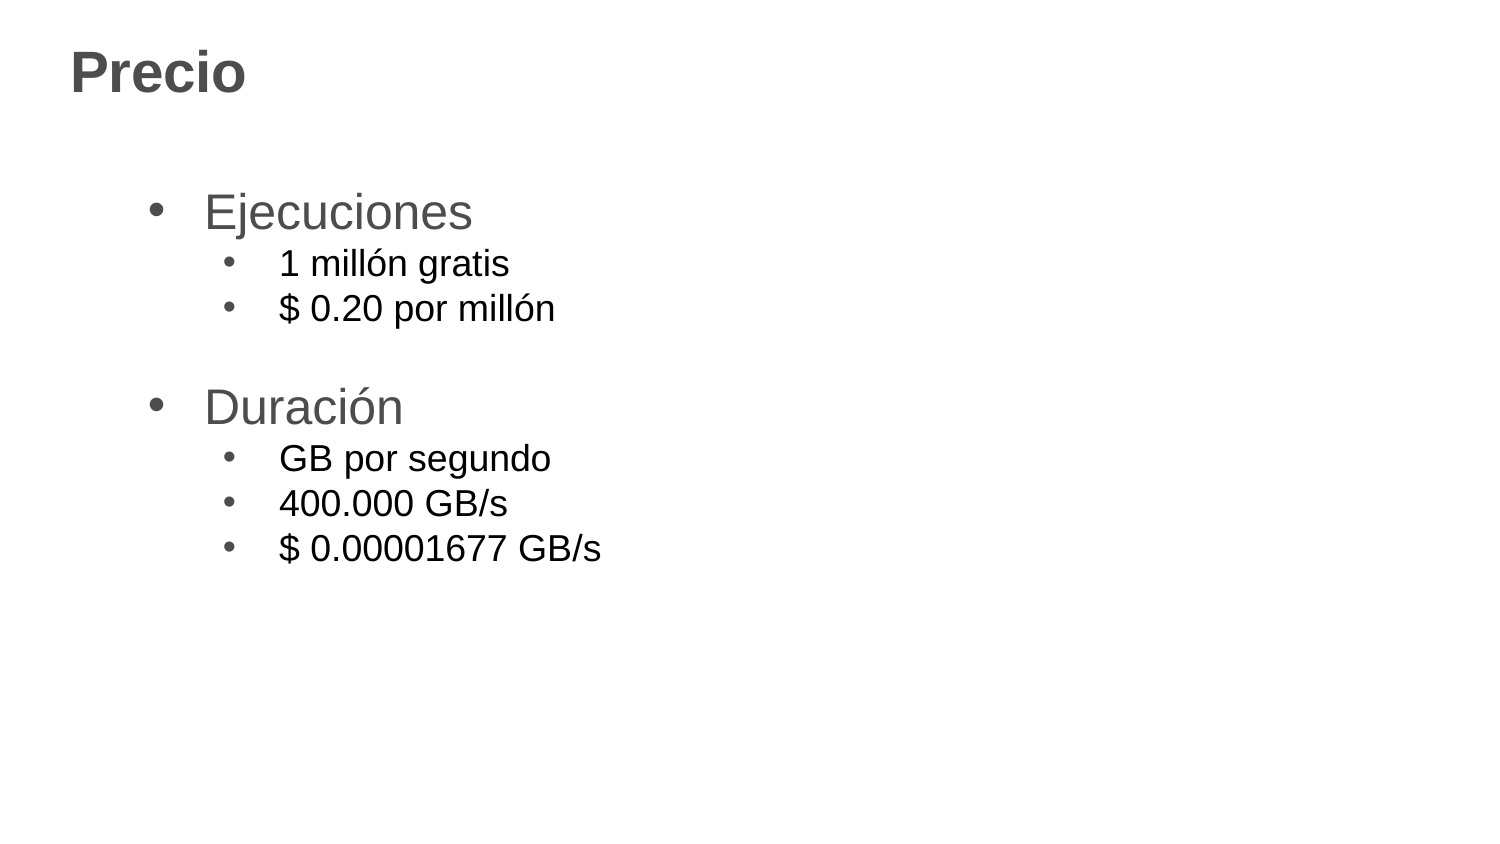

# Precio
Ejecuciones
1 millón gratis
$ 0.20 por millón
Duración
GB por segundo
400.000 GB/s
$ 0.00001677 GB/s